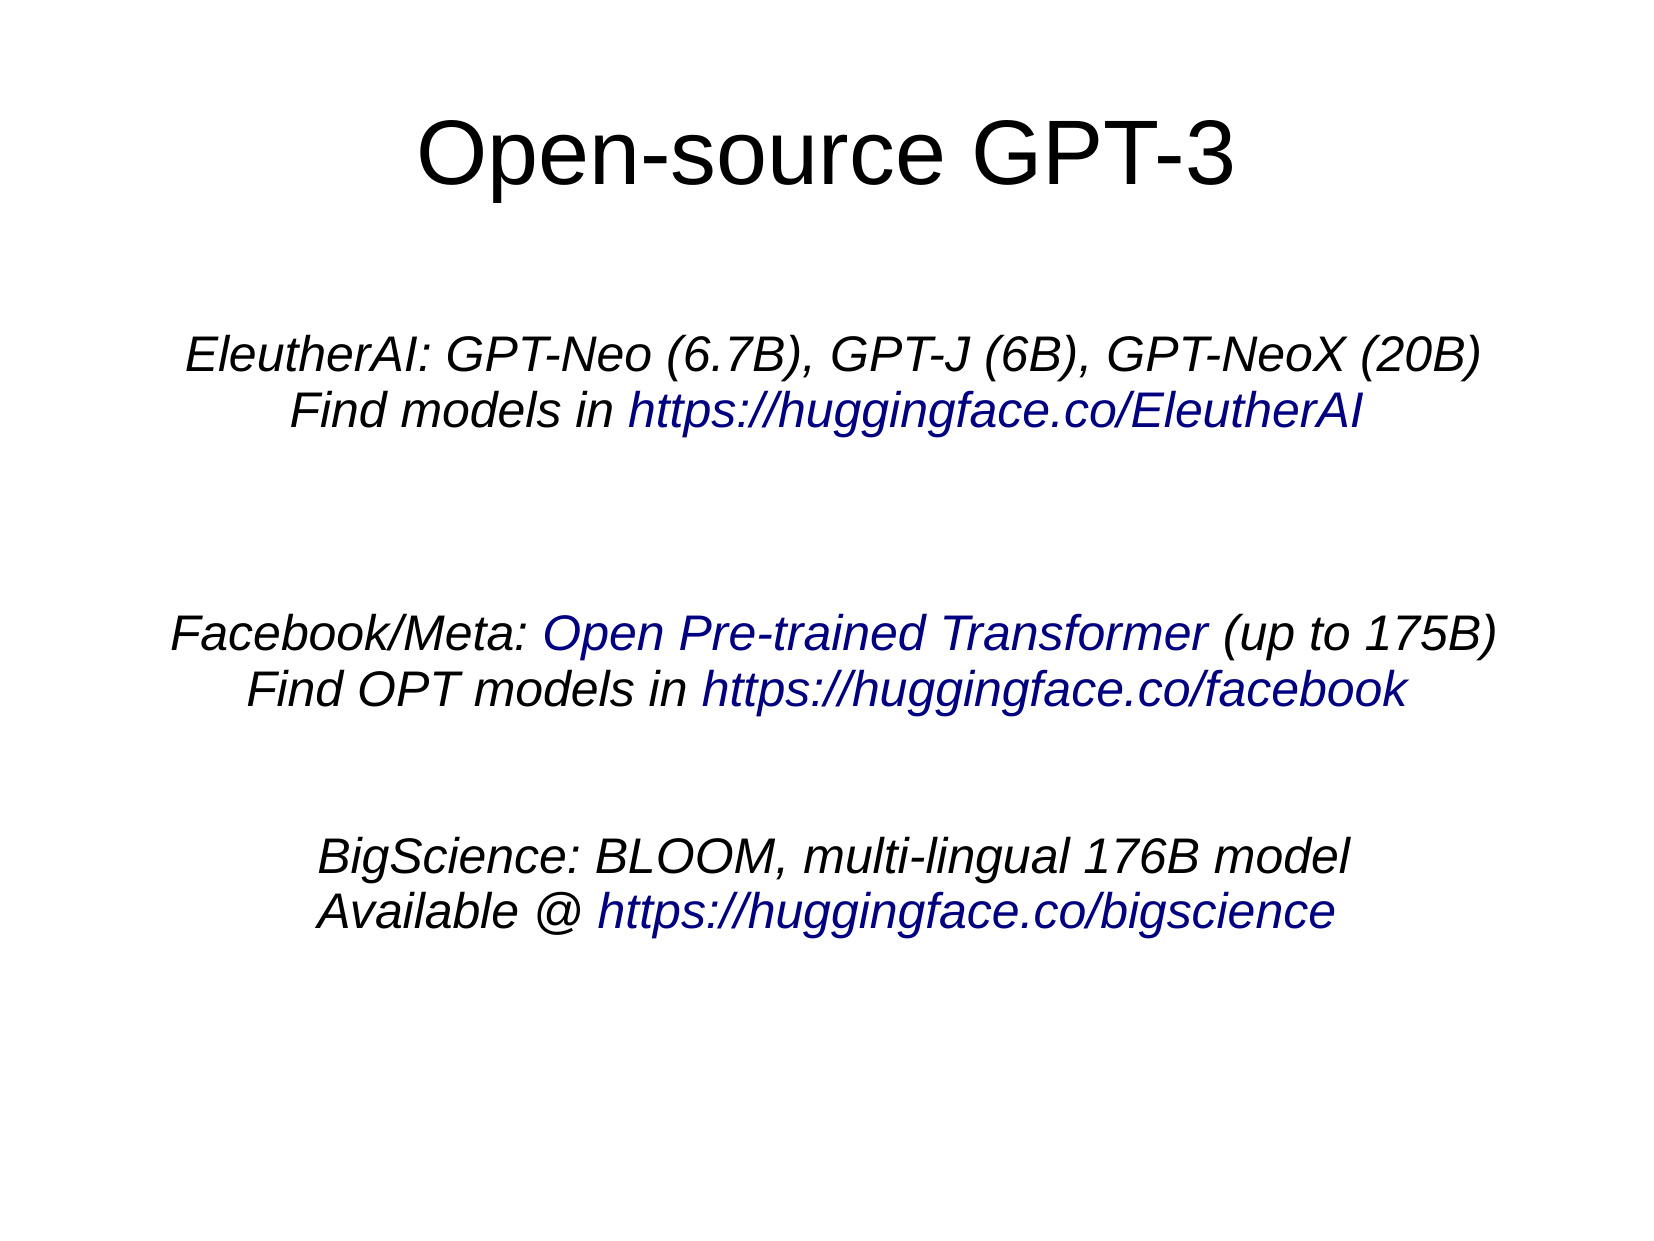

# Open-source GPT-3
EleutherAI: GPT-Neo (6.7B), GPT-J (6B), GPT-NeoX (20B)
Find models in https://huggingface.co/EleutherAI
Facebook/Meta: Open Pre-trained Transformer (up to 175B)
Find OPT models in https://huggingface.co/facebook
BigScience: BLOOM, multi-lingual 176B model
Available @ https://huggingface.co/bigscience